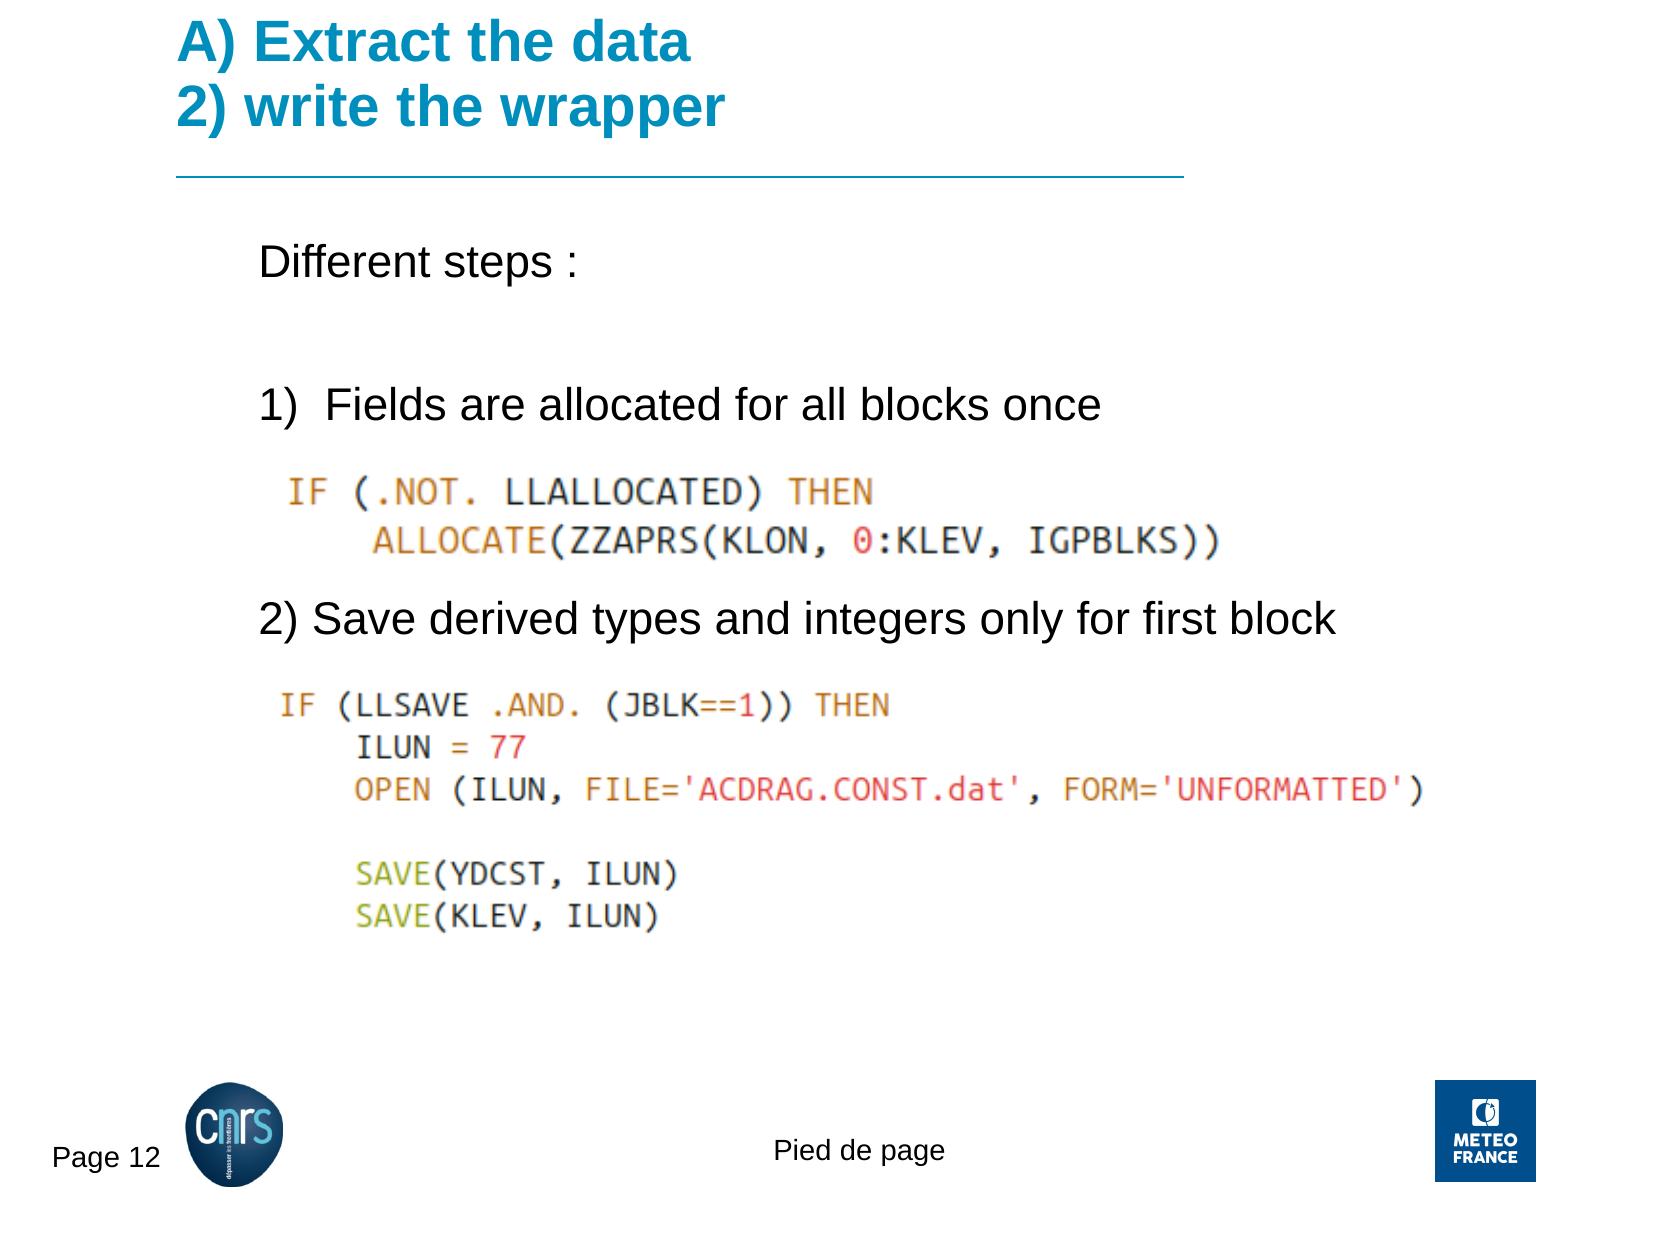

# A) Extract the data 2) write the wrapper
Different steps :
1) Fields are allocated for all blocks once
2) Save derived types and integers only for first block
Pied de page
12